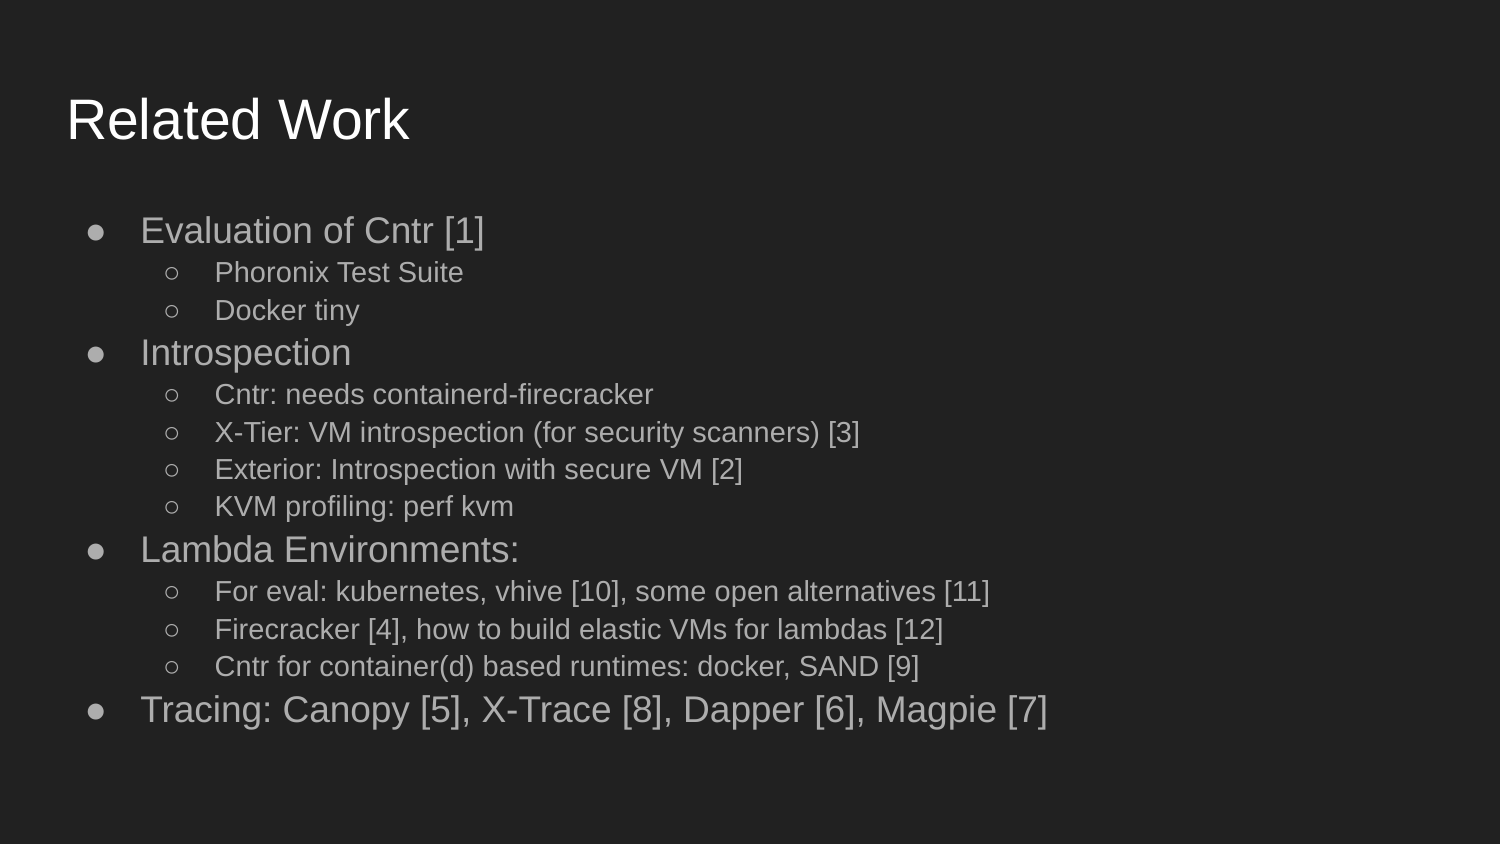

# Related Work
Evaluation of Cntr [1]
Phoronix Test Suite
Docker tiny
Introspection
Cntr: needs containerd-firecracker
X-Tier: VM introspection (for security scanners) [3]
Exterior: Introspection with secure VM [2]
KVM profiling: perf kvm
Lambda Environments:
For eval: kubernetes, vhive [10], some open alternatives [11]
Firecracker [4], how to build elastic VMs for lambdas [12]
Cntr for container(d) based runtimes: docker, SAND [9]
Tracing: Canopy [5], X-Trace [8], Dapper [6], Magpie [7]